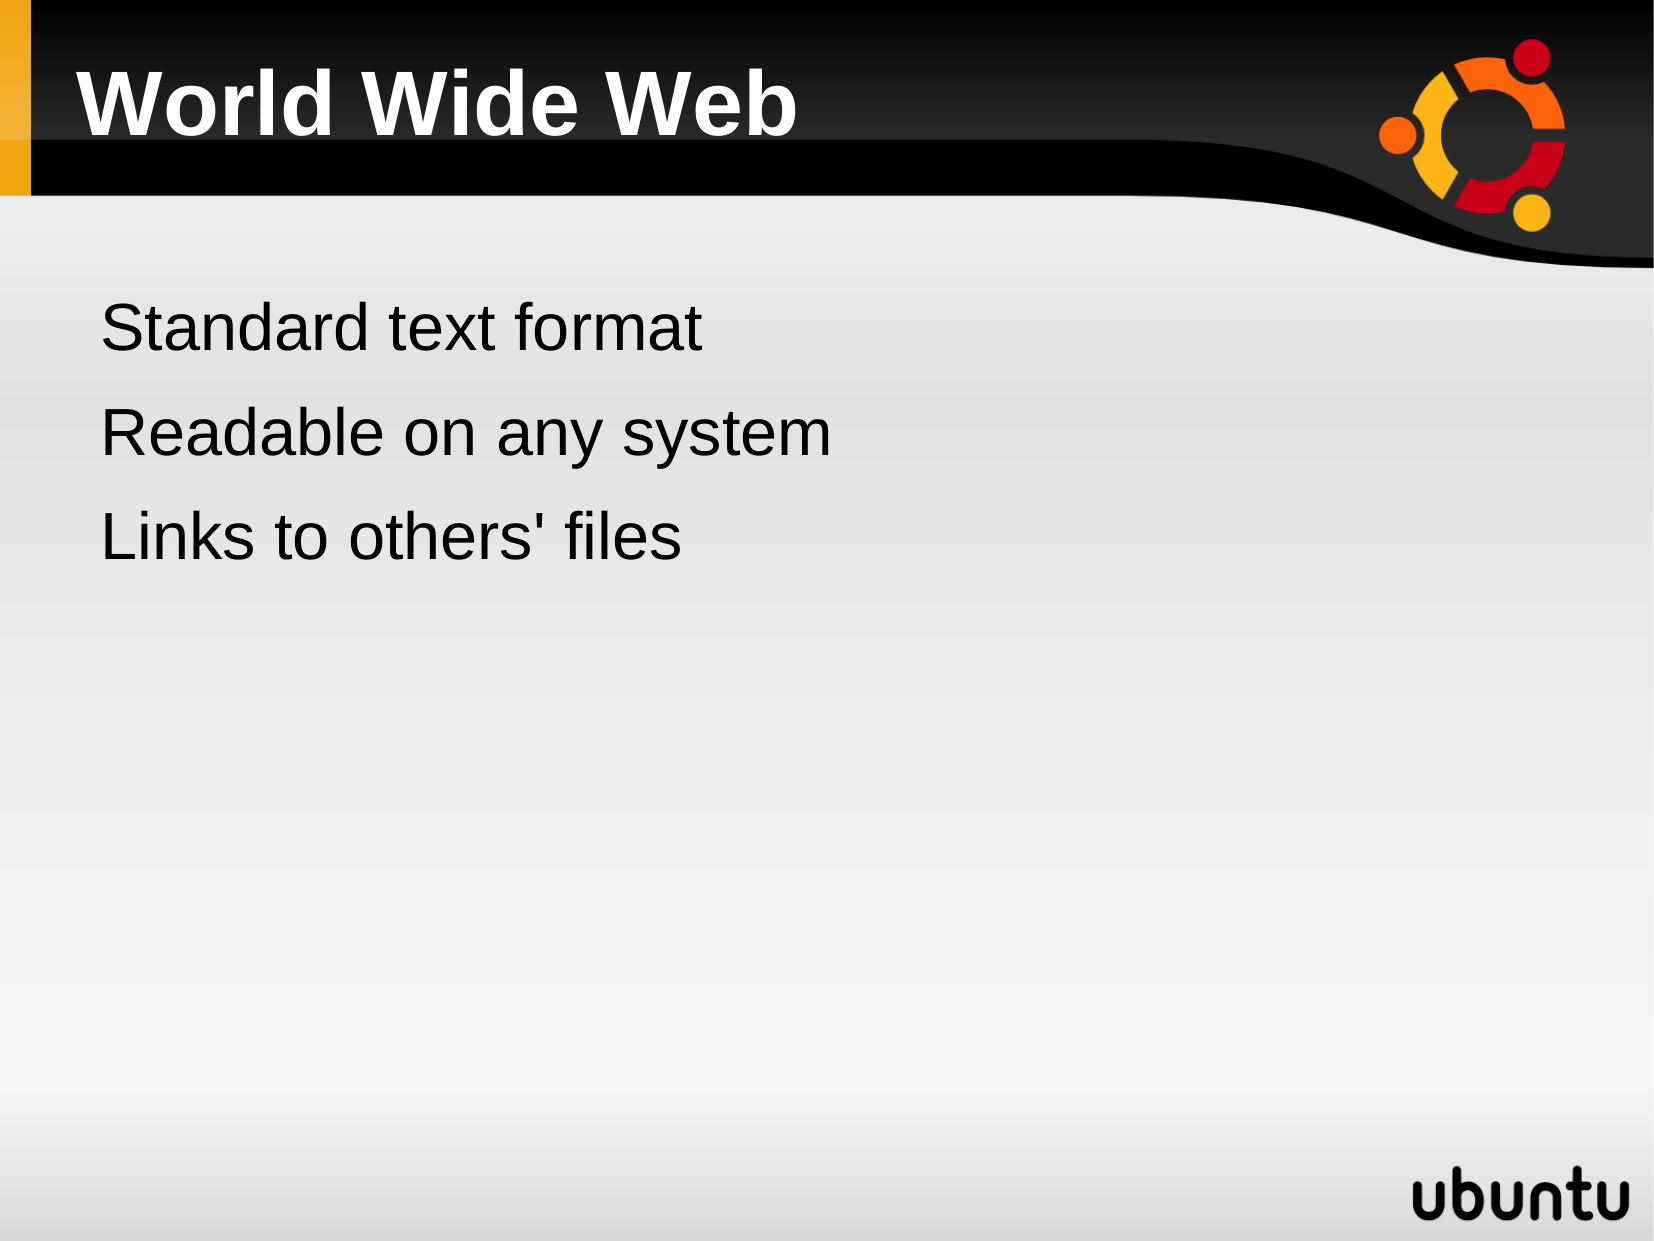

# World Wide Web
Standard text format
Readable on any system
Links to others' files